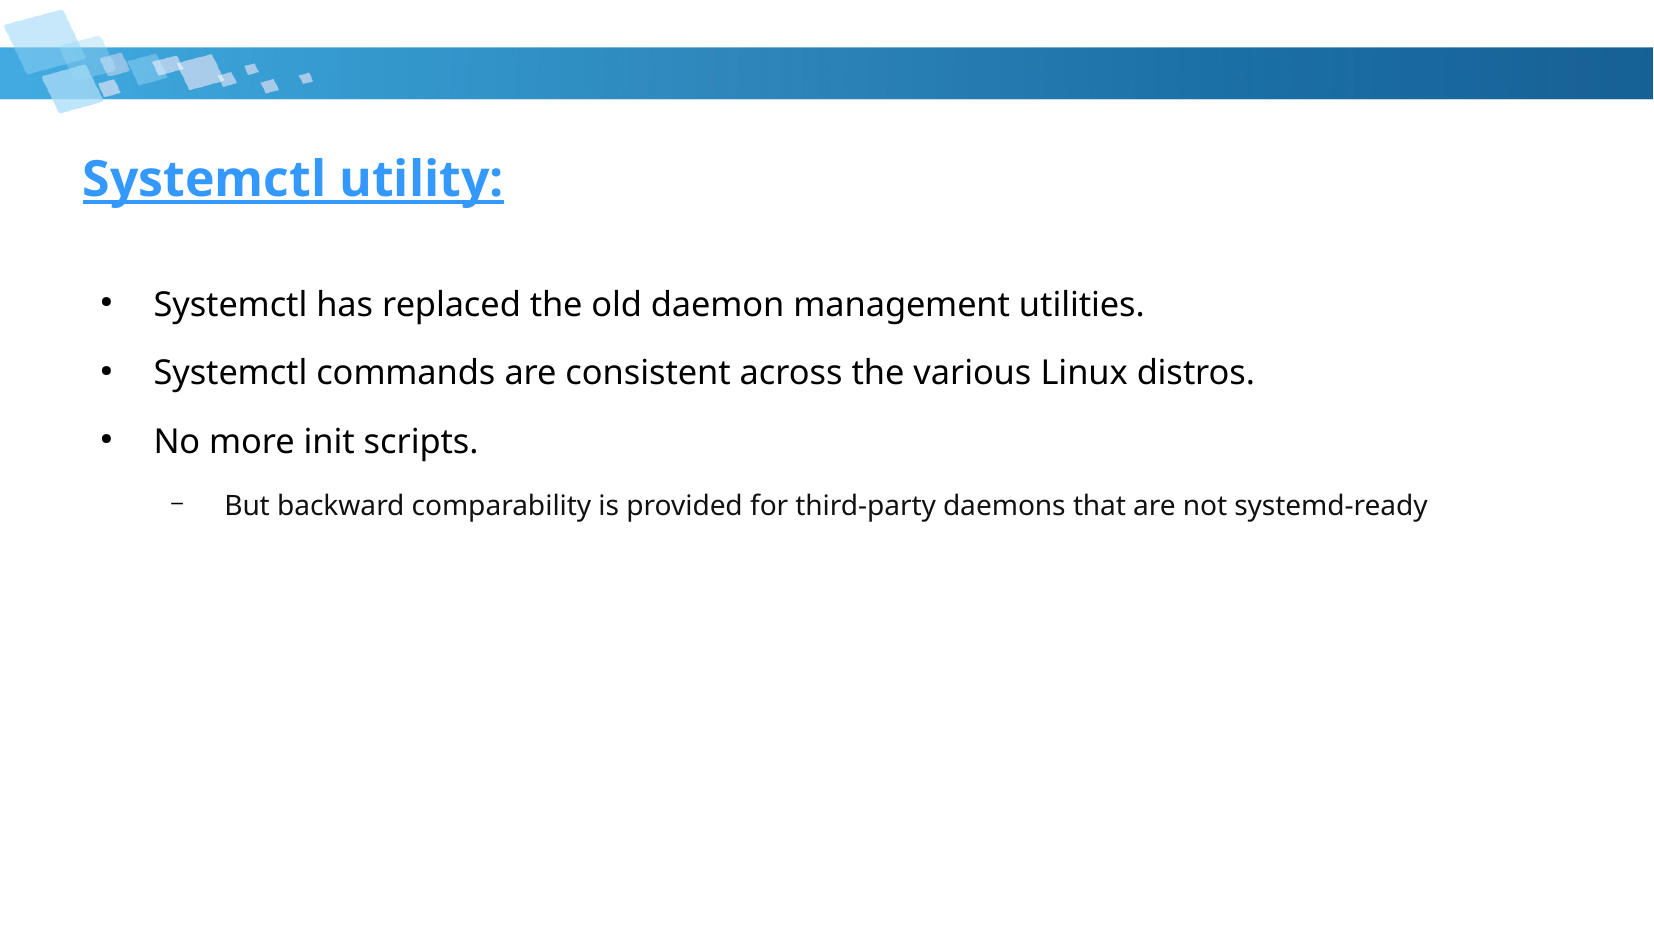

# Systemctl utility:
Systemctl has replaced the old daemon management utilities.
Systemctl commands are consistent across the various Linux distros.
No more init scripts.
But backward comparability is provided for third-party daemons that are not systemd-ready